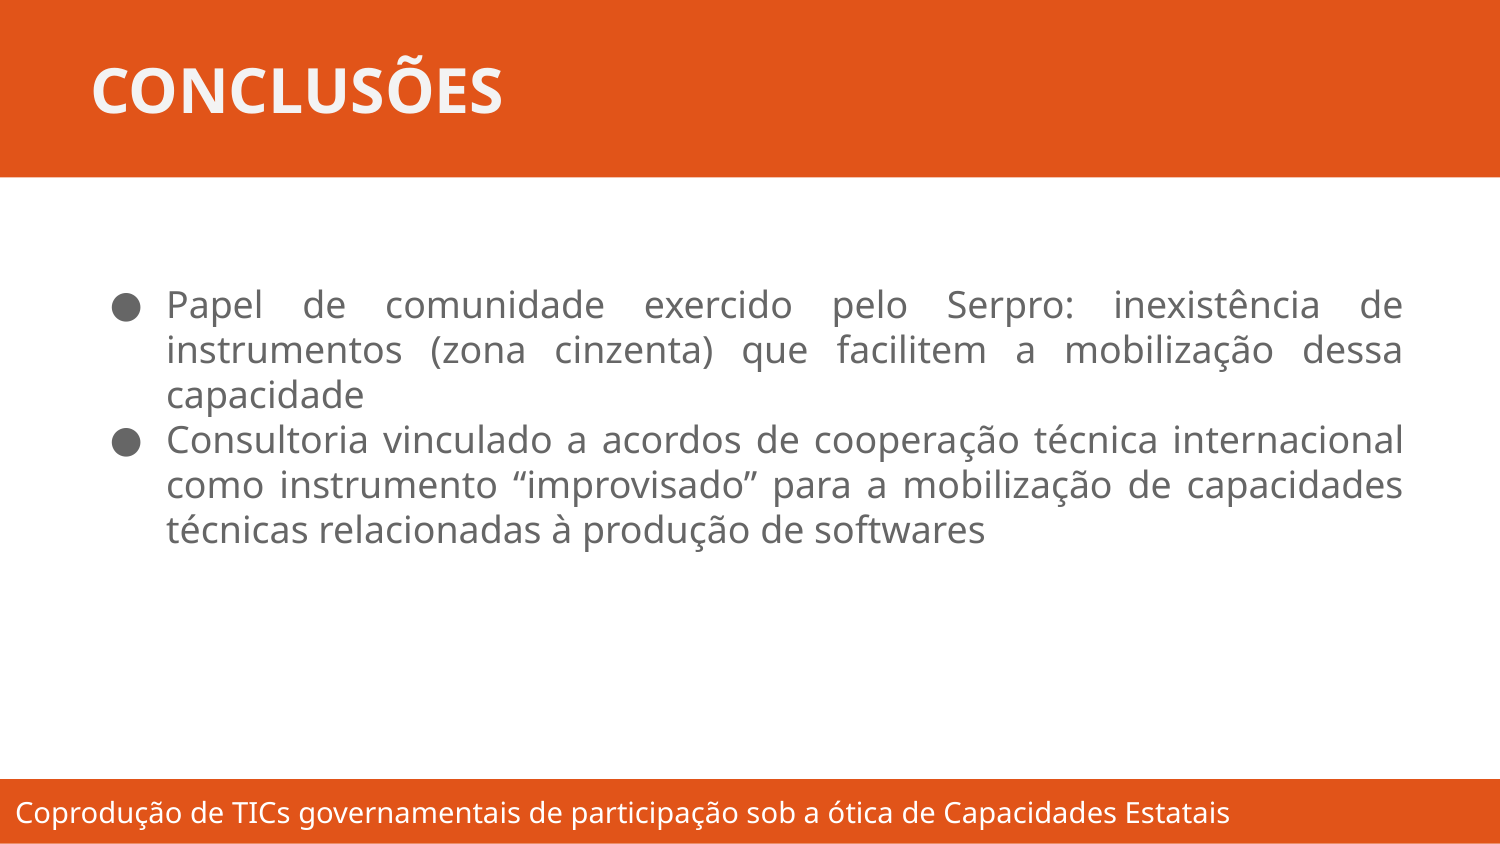

CONCLUSÕES
# Papel de comunidade exercido pelo Serpro: inexistência de instrumentos (zona cinzenta) que facilitem a mobilização dessa capacidade
Consultoria vinculado a acordos de cooperação técnica internacional como instrumento “improvisado” para a mobilização de capacidades técnicas relacionadas à produção de softwares
Coprodução de TICs governamentais de participação sob a ótica de Capacidades Estatais